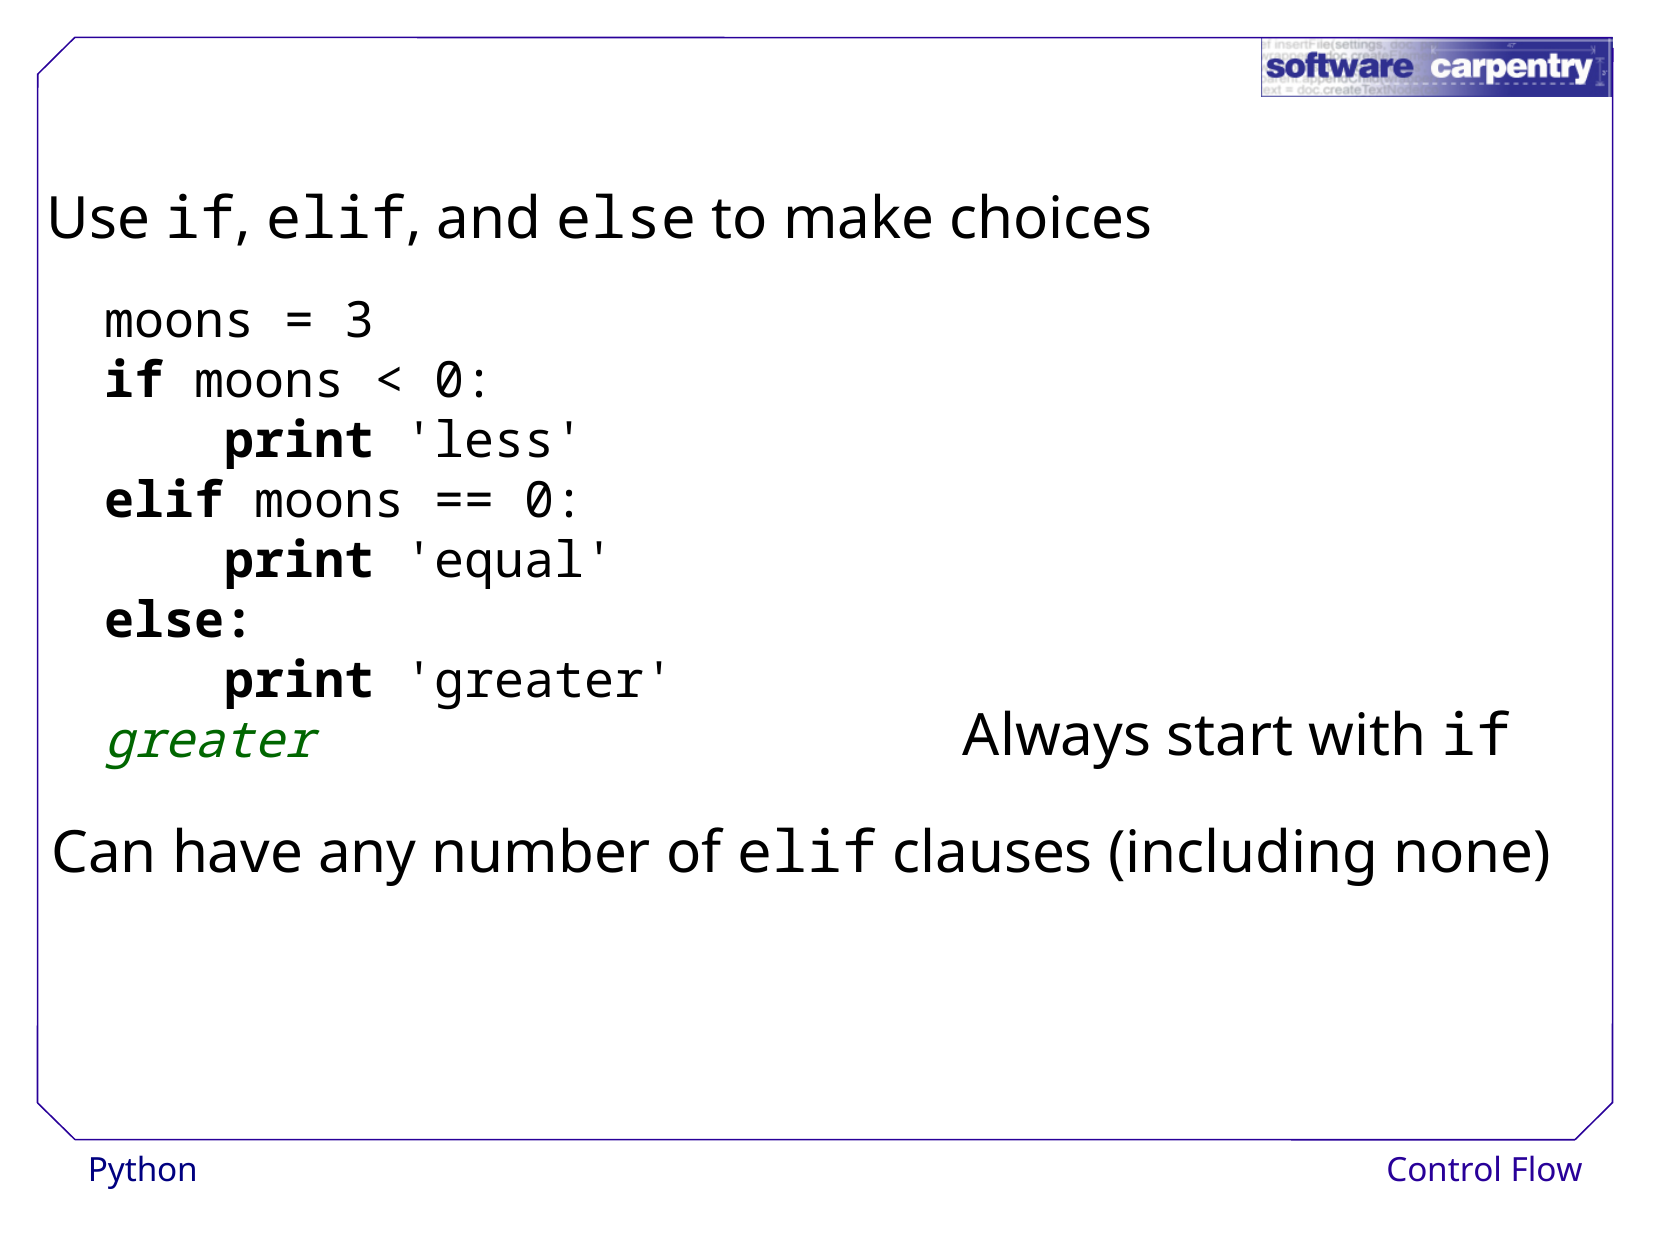

Use if, elif, and else to make choices
moons = 3
if moons < 0:
 print 'less'
elif moons == 0:
 print 'equal'
else:
 print 'greater'
greater
Always start with if
Can have any number of elif clauses (including none)